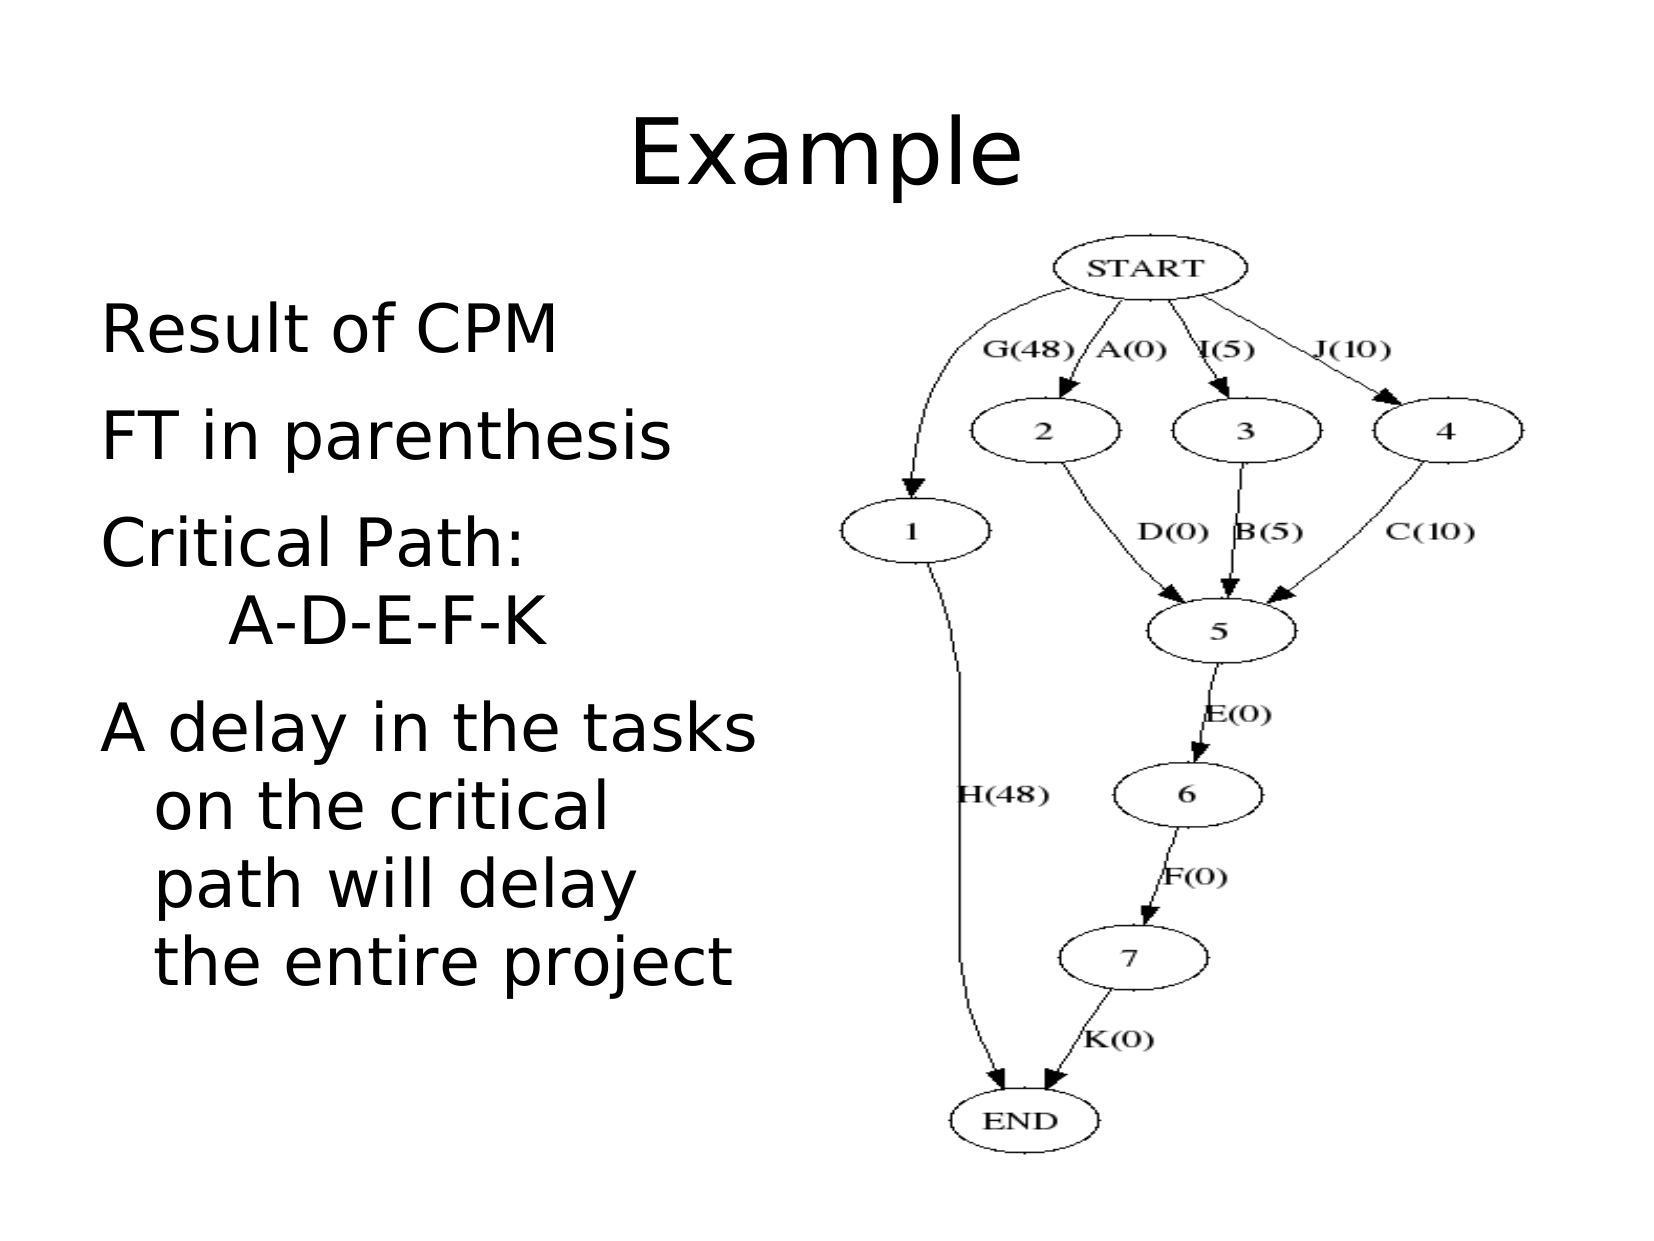

# Example
Result of CPM
FT in parenthesis
Critical Path: 														A-D-E-F-K
A delay in the tasks on the critical path will delay the entire project